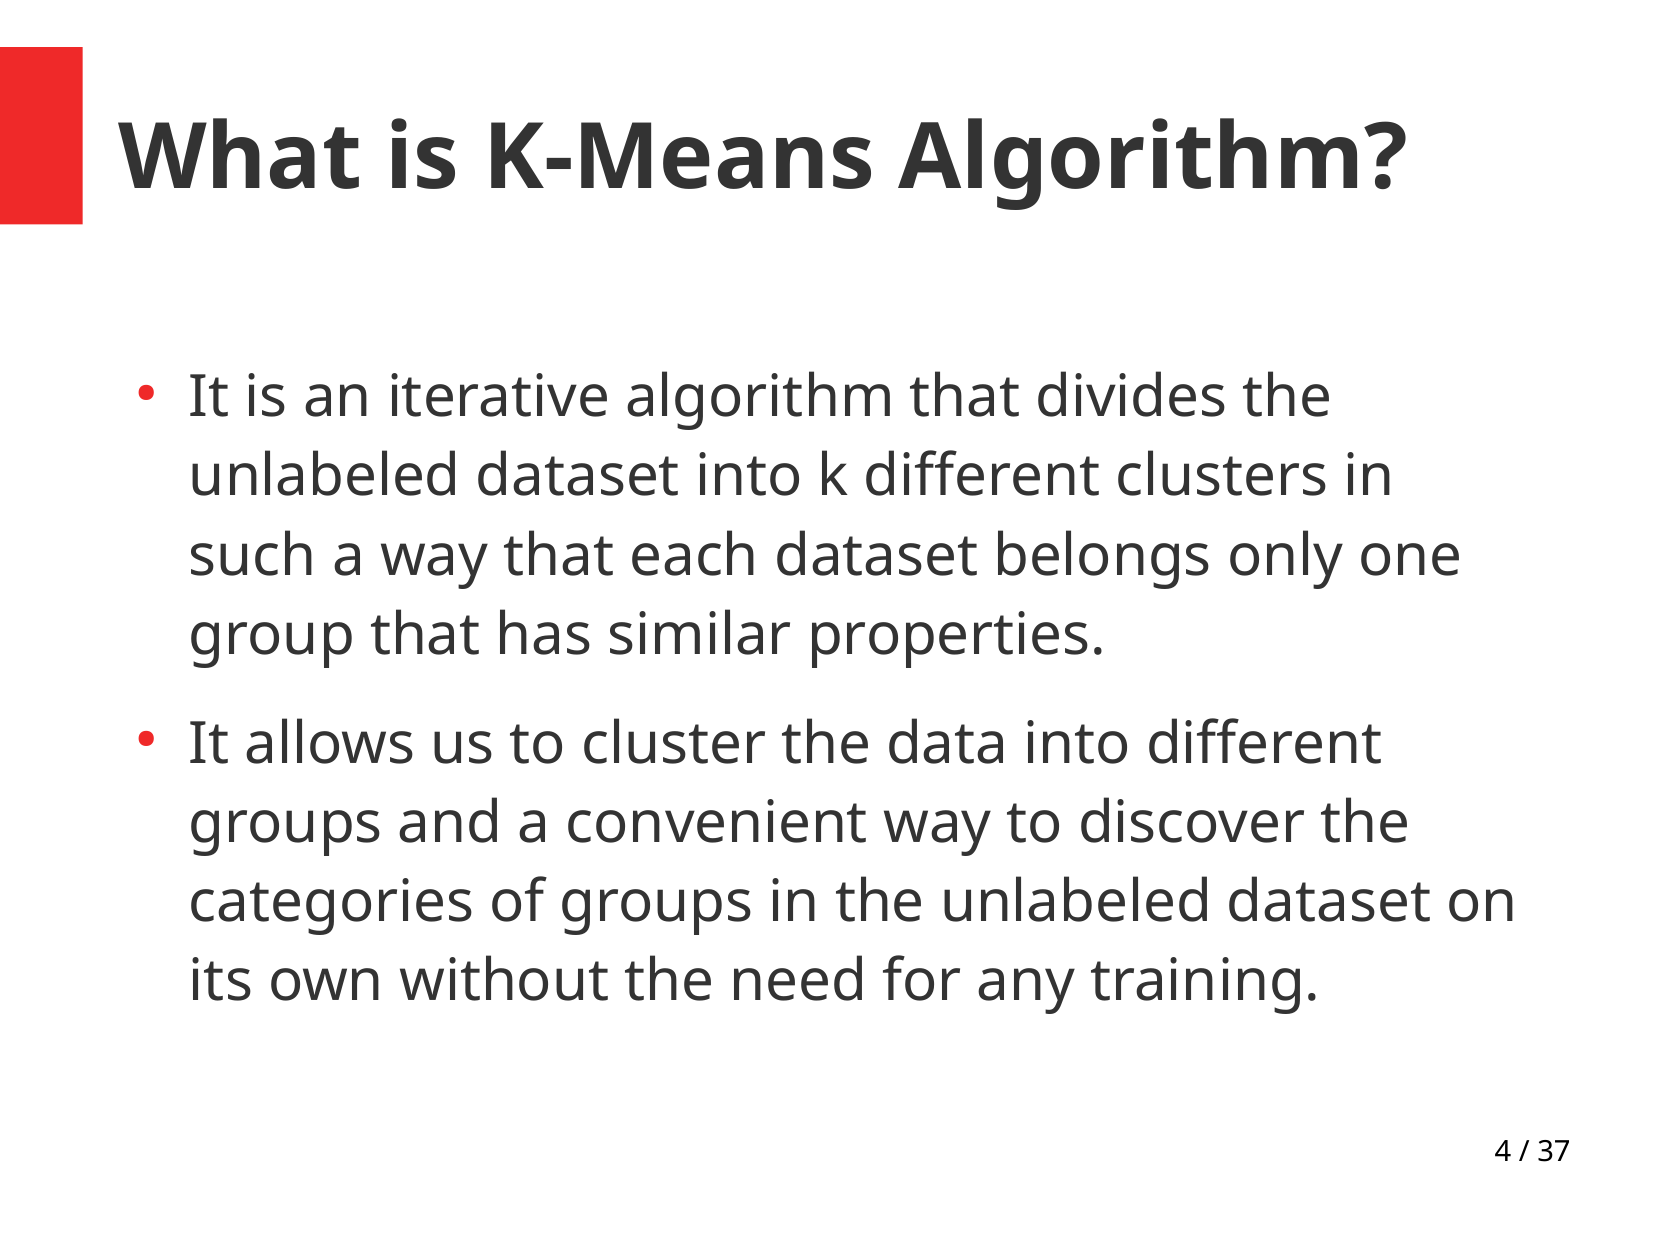

# What is K-Means Algorithm?
It is an iterative algorithm that divides the unlabeled dataset into k different clusters in such a way that each dataset belongs only one group that has similar properties.
It allows us to cluster the data into different groups and a convenient way to discover the categories of groups in the unlabeled dataset on its own without the need for any training.
4